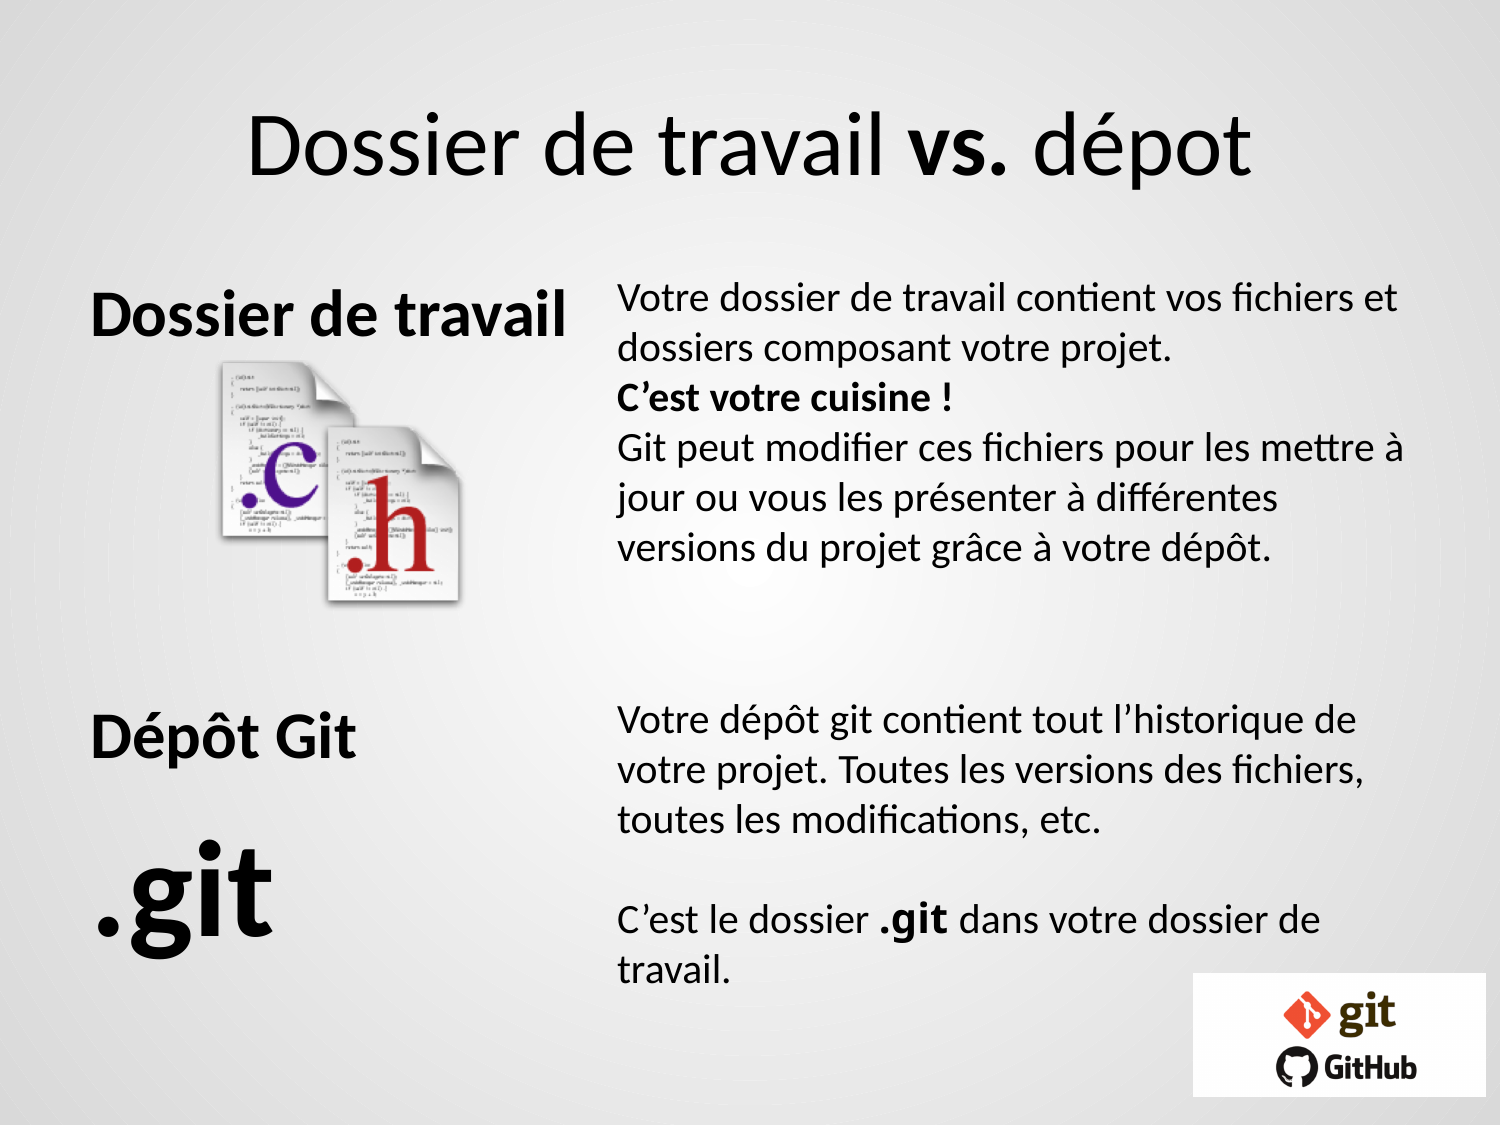

# Dossier de travail vs. dépot
Dossier de travail
Votre dossier de travail contient vos fichiers et dossiers composant votre projet.
C’est votre cuisine !
Git peut modifier ces fichiers pour les mettre à jour ou vous les présenter à différentes versions du projet grâce à votre dépôt.
Dépôt Git
.git
Votre dépôt git contient tout l’historique de votre projet. Toutes les versions des fichiers, toutes les modifications, etc.
C’est le dossier .git dans votre dossier de travail.